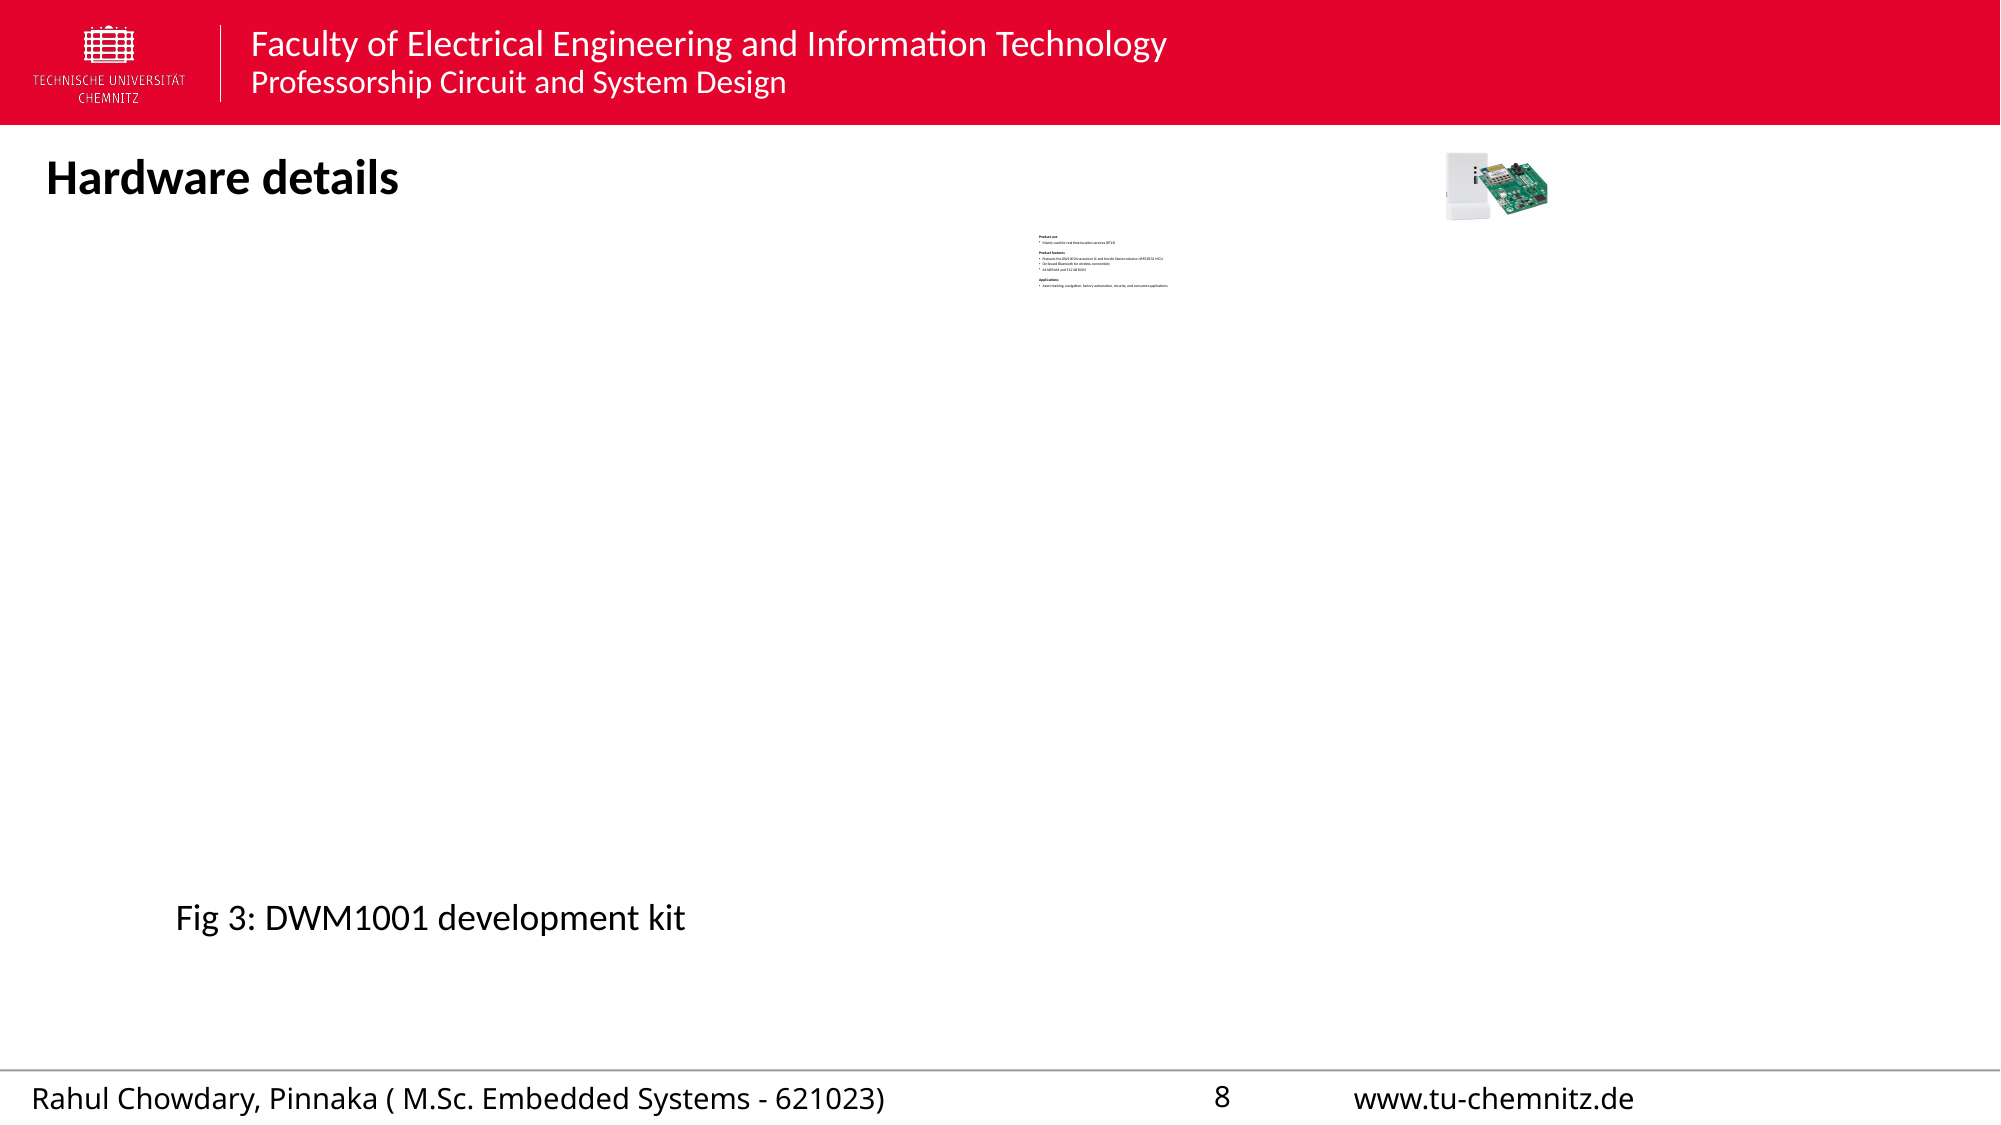

# Hardware details
Product use
Mainly used for real time location services (RTLS)
Product features
Features the DW1000 transceiver IC and Nordic Semiconductor nRF52832 MCU
On-board Bluetooth for wireless connectivity
64 kB RAM and 512 kB ROM
Applications
Asset tracking, navigation, factory automation, security, and consumer applications
Fig 3: DWM1001 development kit